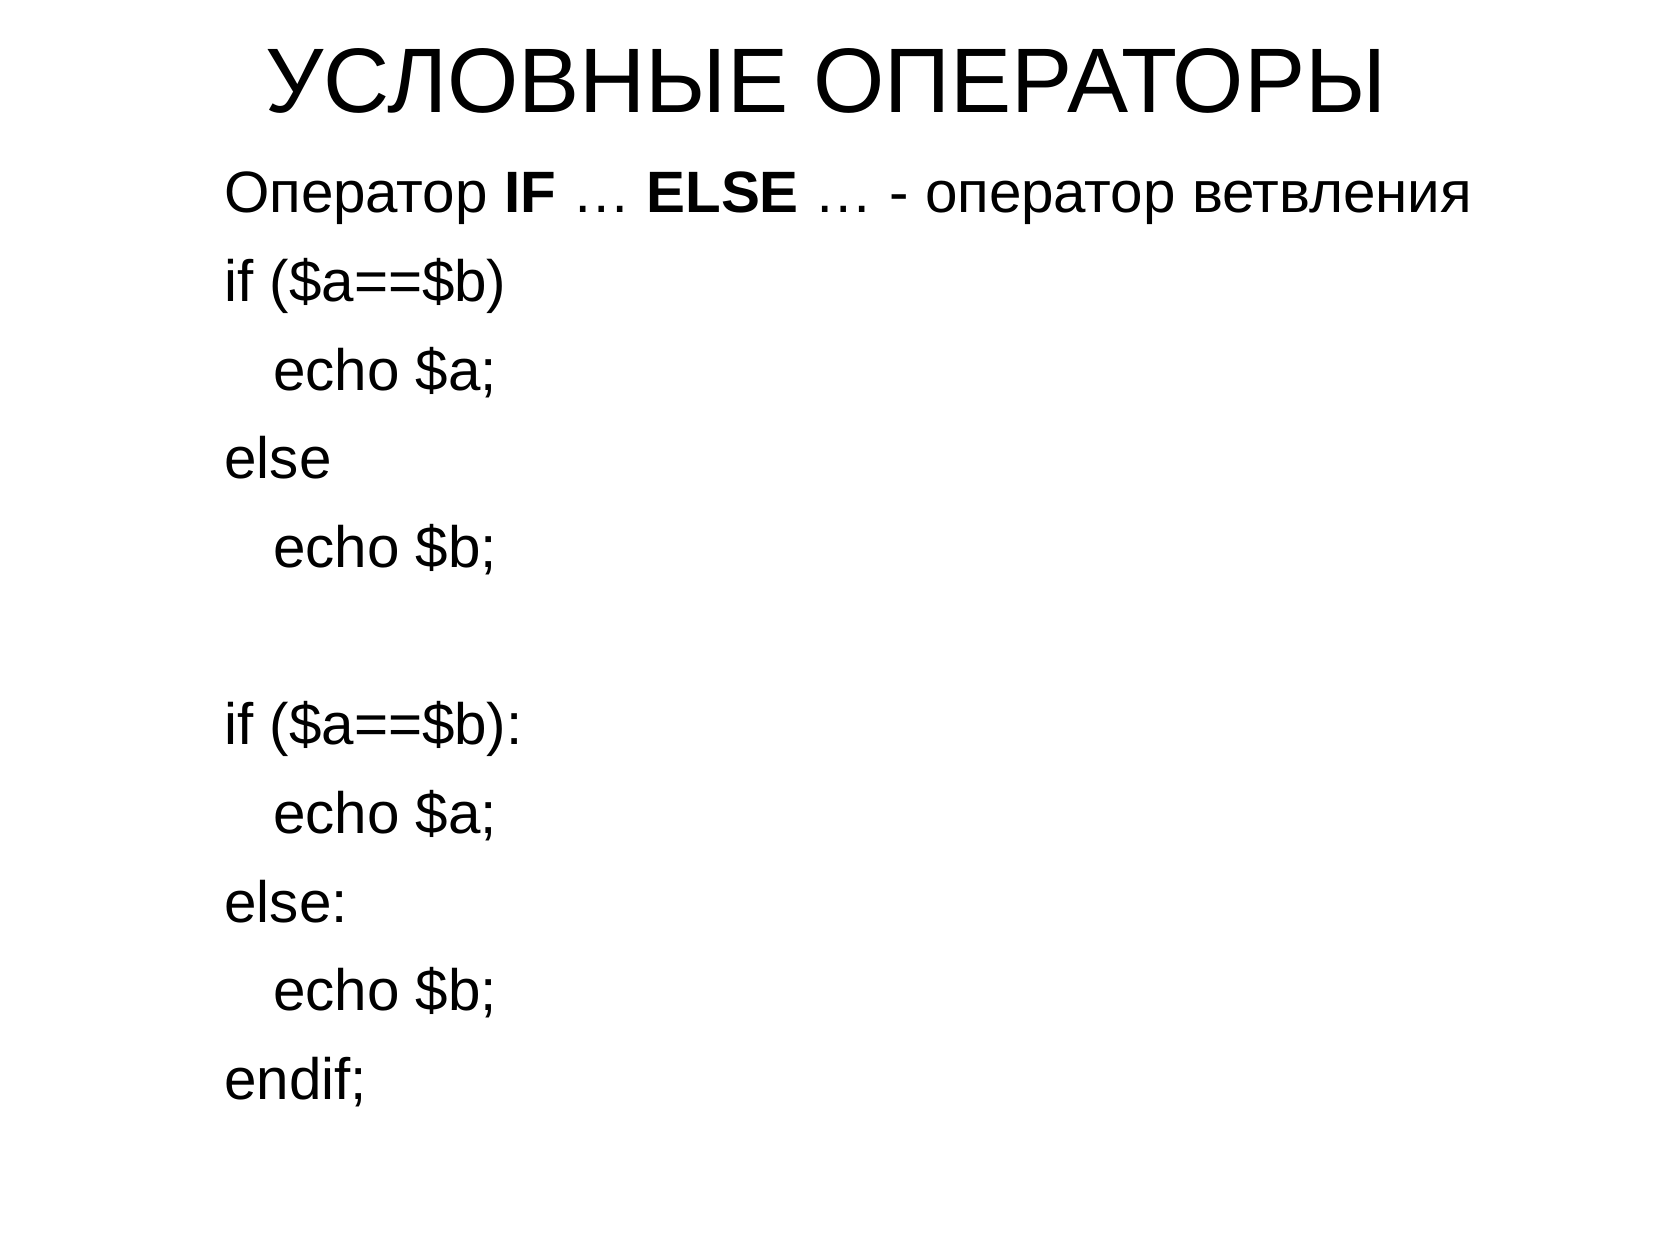

# УСЛОВНЫЕ ОПЕРАТОРЫ
Оператор IF … ELSE … - оператор ветвления
if ($a==$b)
 echo $a;
else
 echo $b;
if ($a==$b):
 echo $a;
else:
 echo $b;
endif;